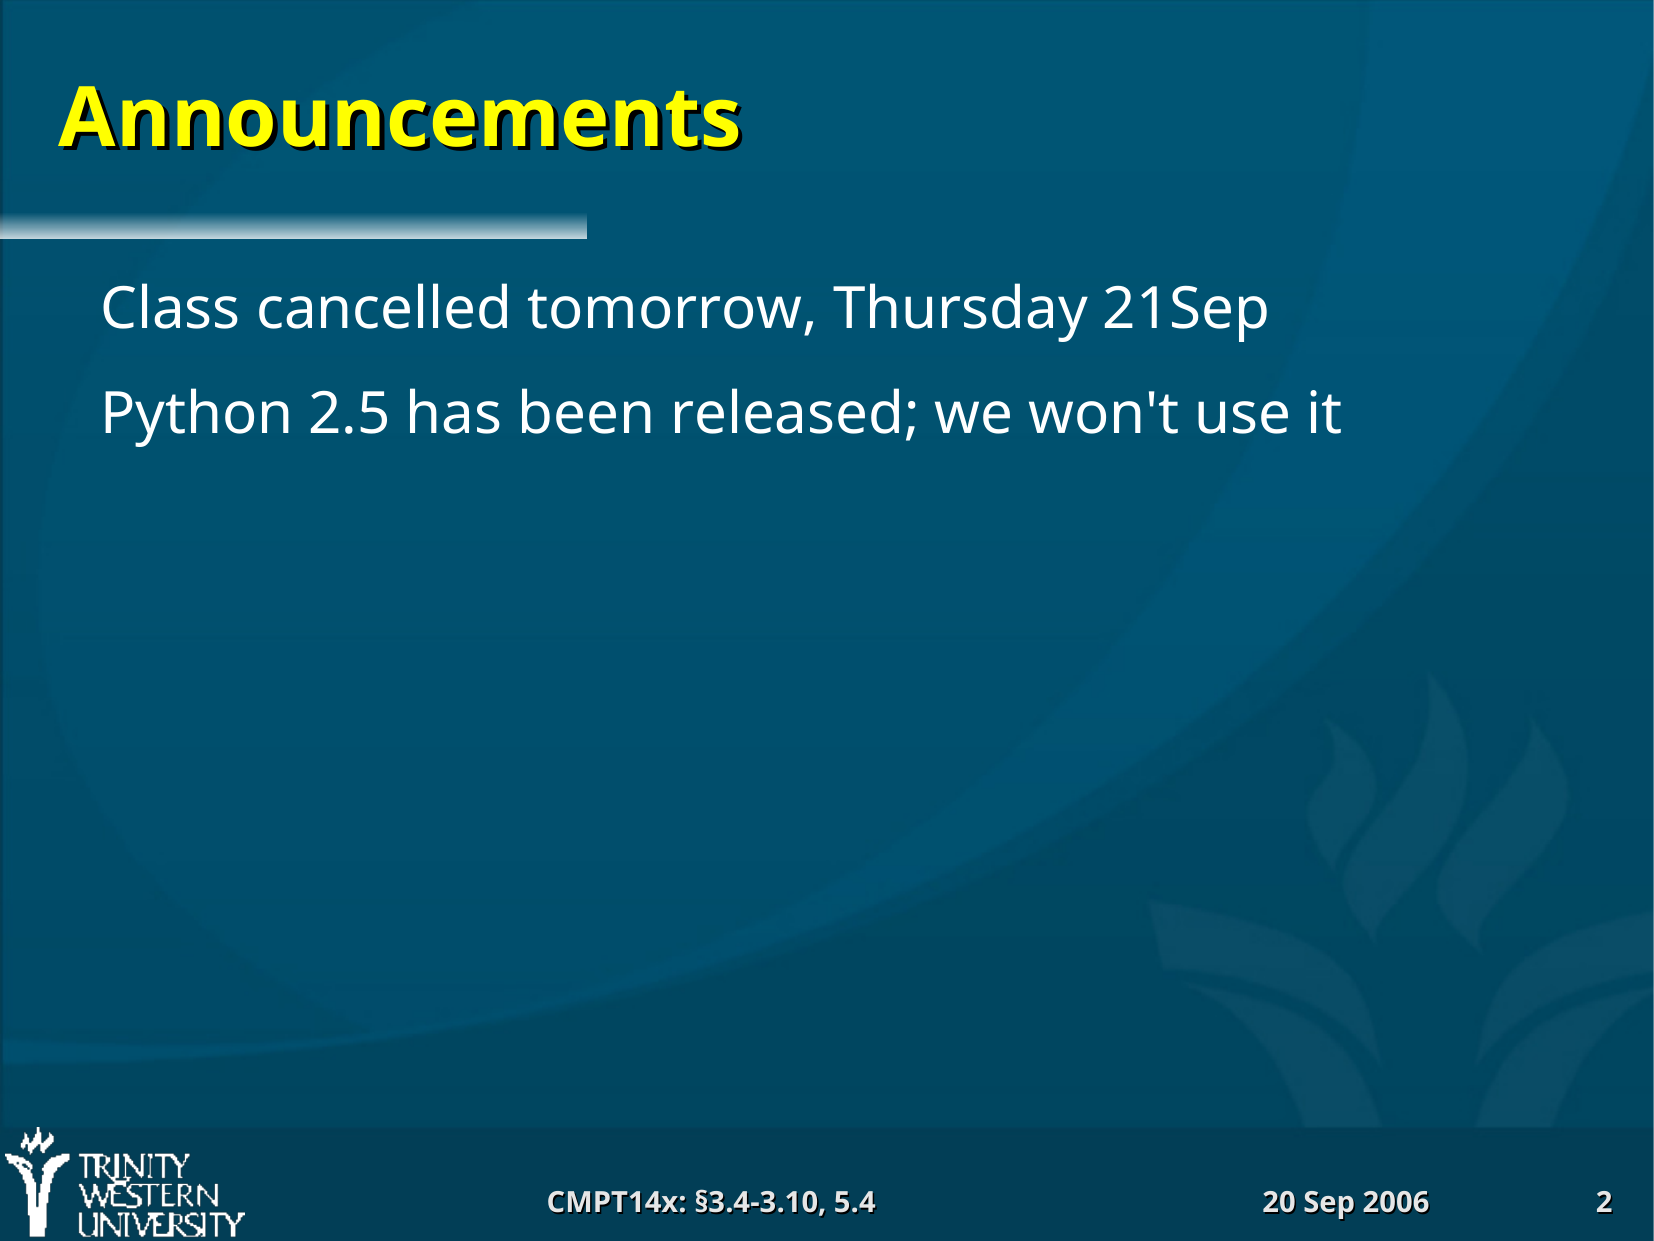

# Announcements
Class cancelled tomorrow, Thursday 21Sep
Python 2.5 has been released; we won't use it
CMPT14x: §3.4-3.10, 5.4
20 Sep 2006
2